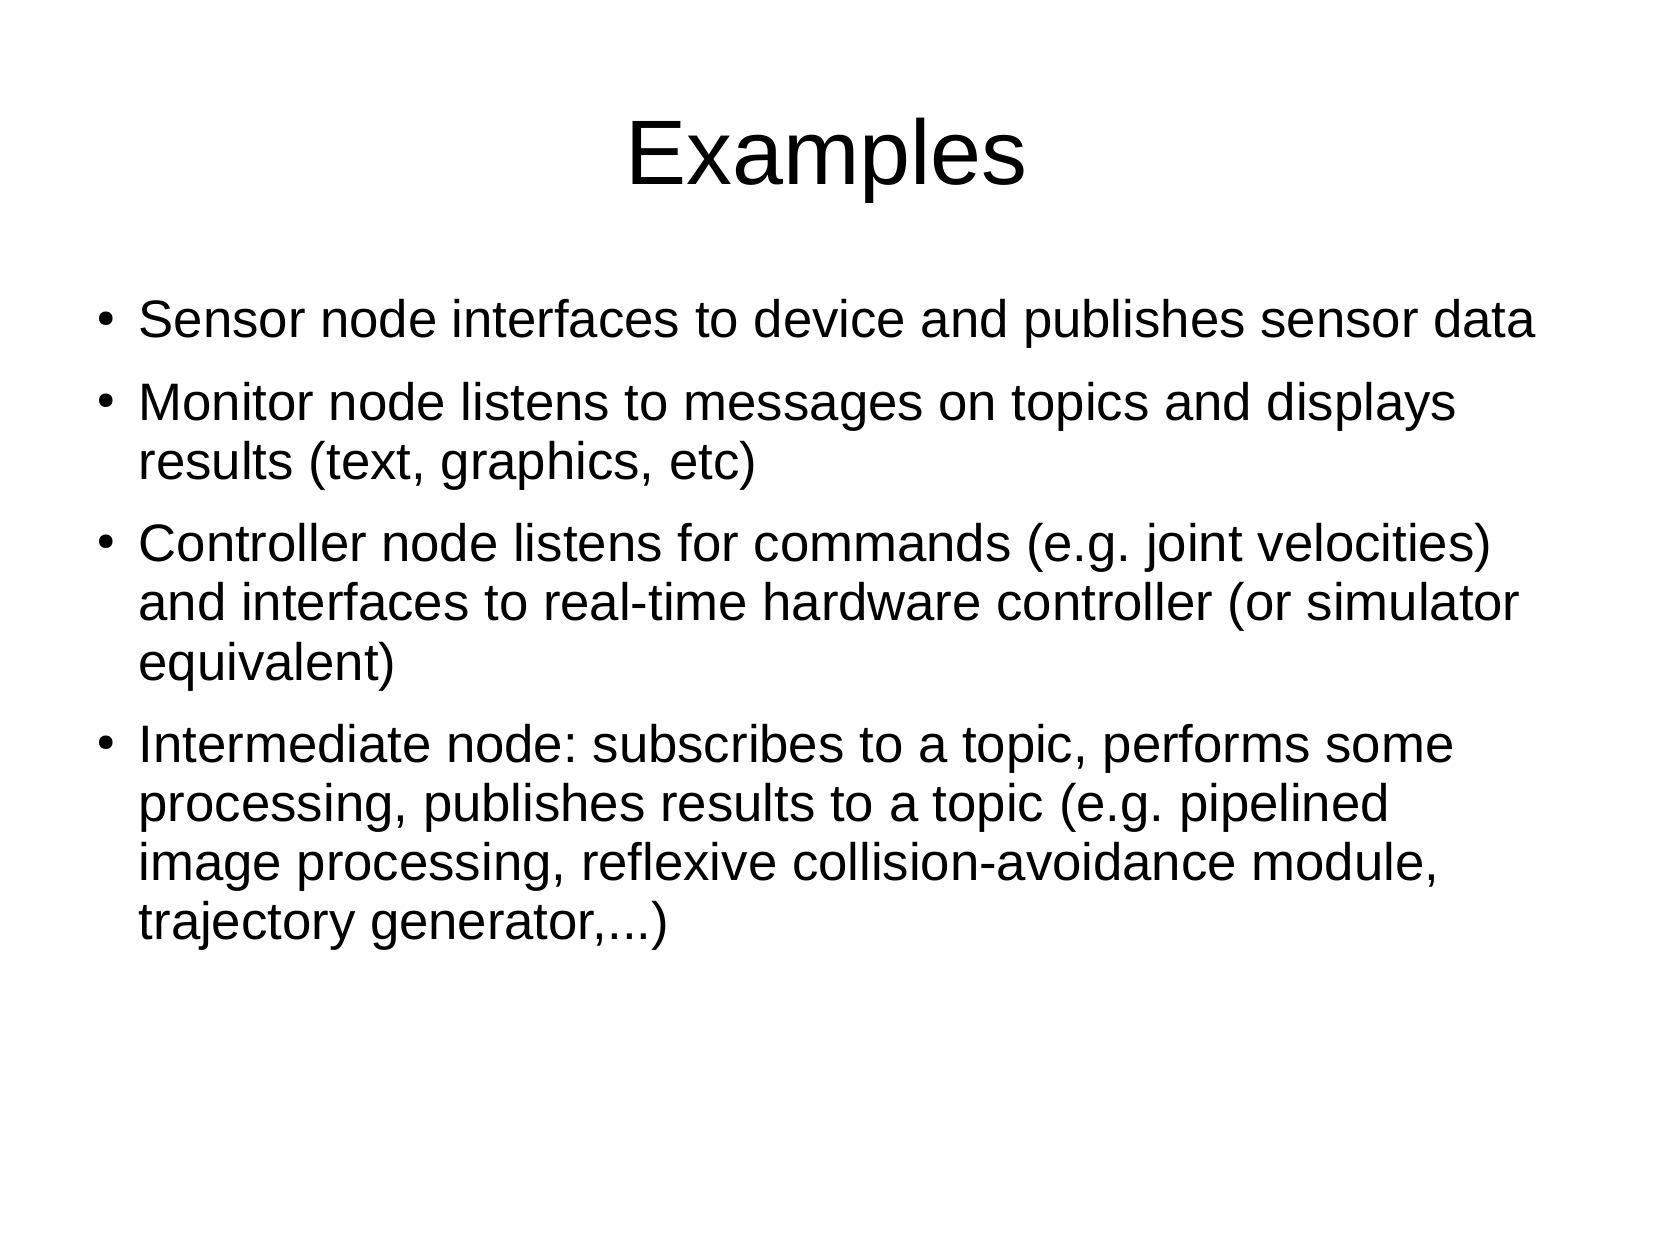

# Examples
Sensor node interfaces to device and publishes sensor data
Monitor node listens to messages on topics and displays results (text, graphics, etc)
Controller node listens for commands (e.g. joint velocities) and interfaces to real-time hardware controller (or simulator equivalent)
Intermediate node: subscribes to a topic, performs some processing, publishes results to a topic (e.g. pipelined image processing, reflexive collision-avoidance module, trajectory generator,...)